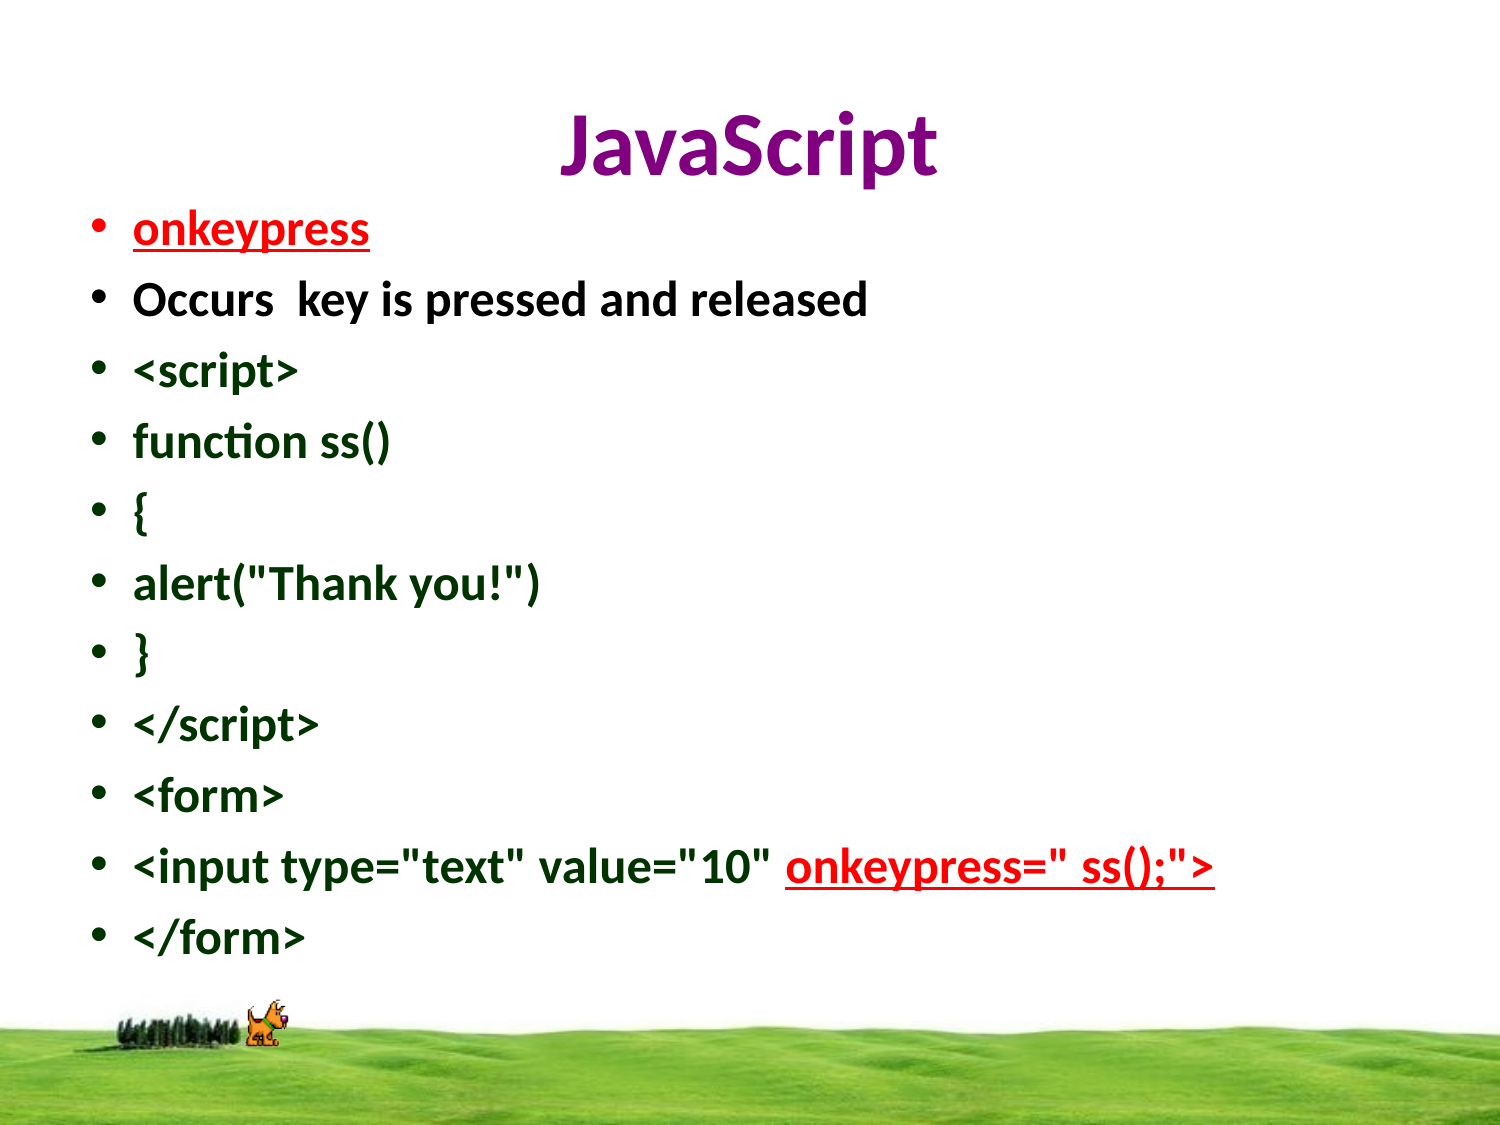

# JavaScript
onkeypress
Occurs key is pressed and released
<script>
function ss()
{
alert("Thank you!")
}
</script>
<form>
<input type="text" value="10" onkeypress=" ss();">
</form>